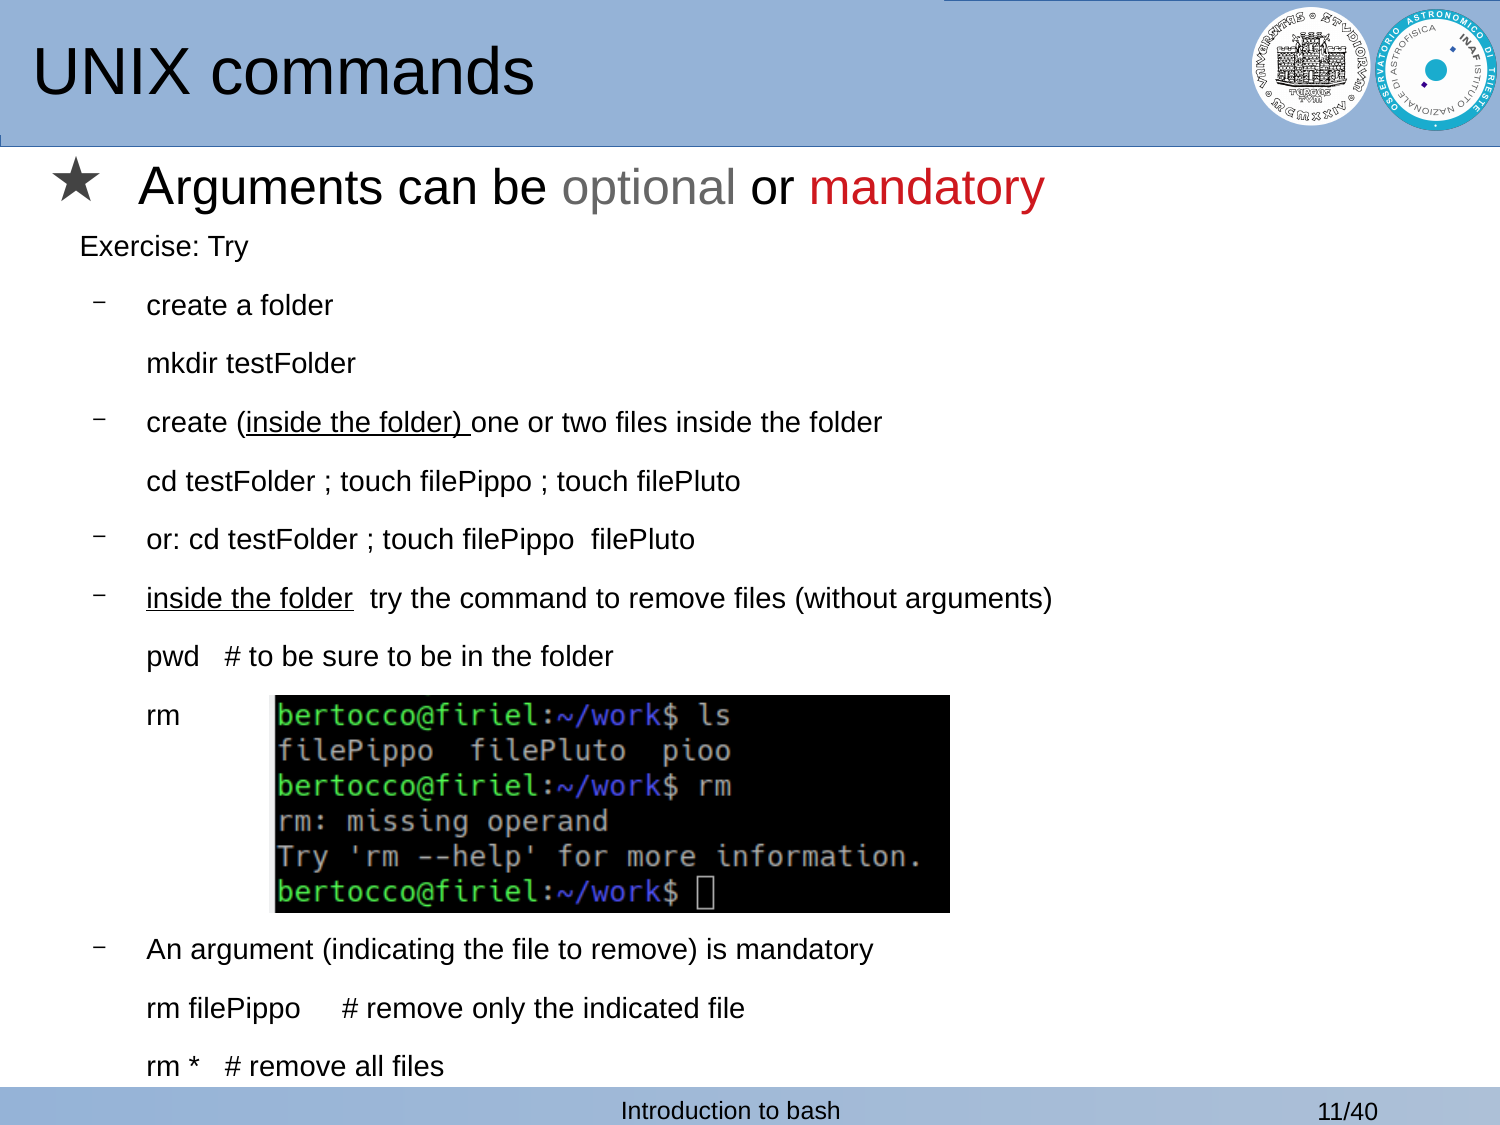

Traditional service delivery
UNIX commands
# Arguments can be optional or mandatory
Exercise: Try
create a folder
mkdir testFolder
create (inside the folder) one or two files inside the folder
cd testFolder ; touch filePippo ; touch filePluto
or: cd testFolder ; touch filePippo filePluto
inside the folder try the command to remove files (without arguments)
pwd # to be sure to be in the folder
rm
An argument (indicating the file to remove) is mandatory
rm filePippo # remove only the indicated file
rm * # remove all files